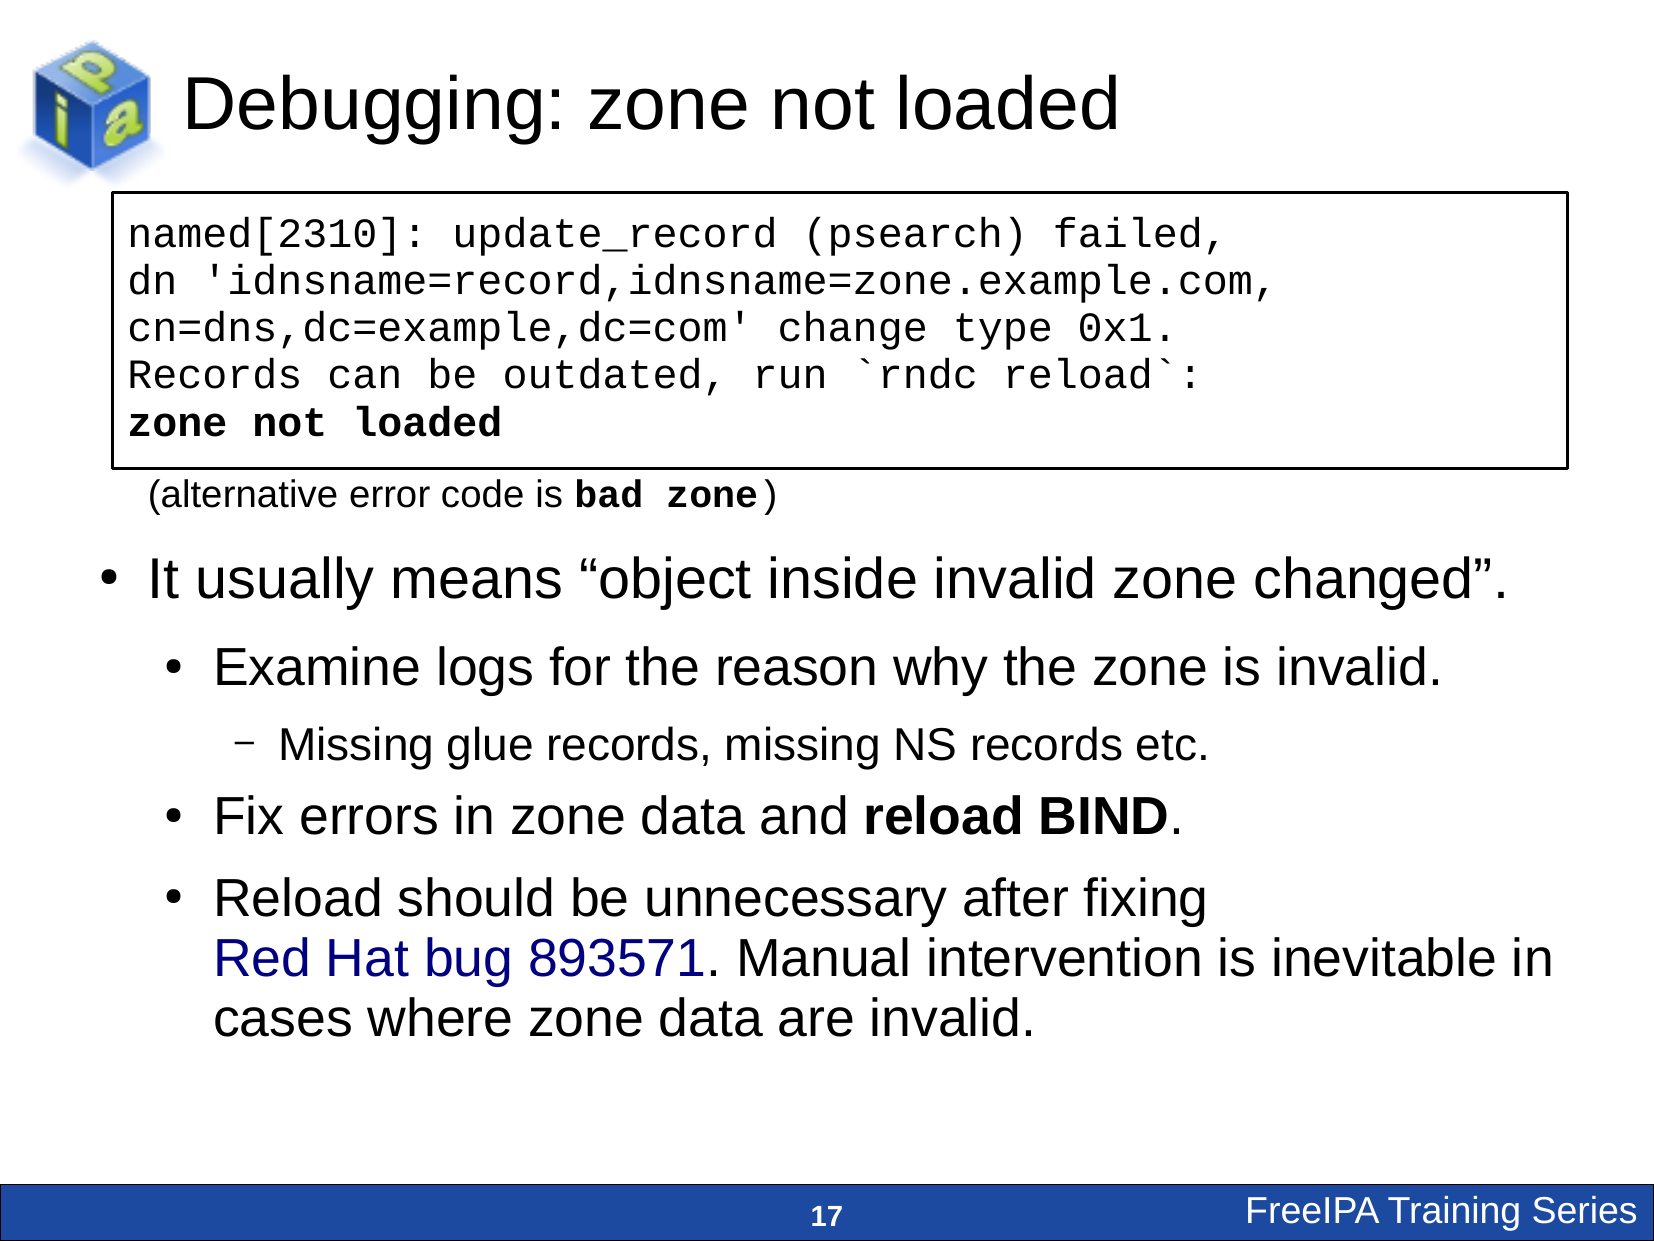

# Debugging: zone not loaded
named[2310]: update_record (psearch) failed,
dn 'idnsname=record,idnsname=zone.example.com,
cn=dns,dc=example,dc=com' change type 0x1.
Records can be outdated, run `rndc reload`:
zone not loaded
(alternative error code is bad zone)
It usually means “object inside invalid zone changed”.
Examine logs for the reason why the zone is invalid.
Missing glue records, missing NS records etc.
Fix errors in zone data and reload BIND.
Reload should be unnecessary after fixing Red Hat bug 893571. Manual intervention is inevitable in cases where zone data are invalid.
17